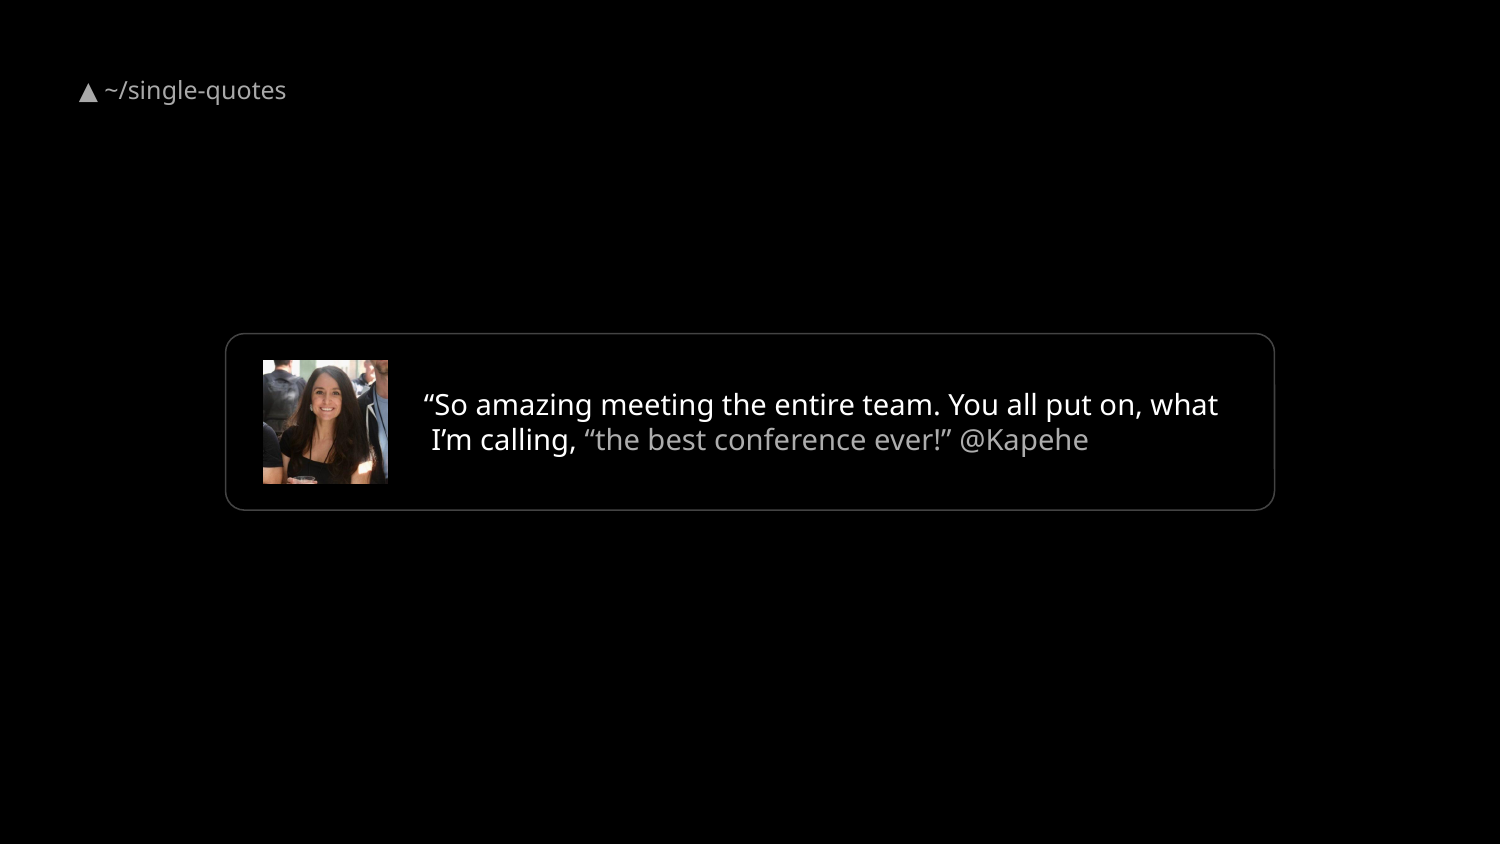

▲ ~/single-quotes
“So amazing meeting the entire team. You all put on, what
 I’m calling, “the best conference ever!” @Kapehe